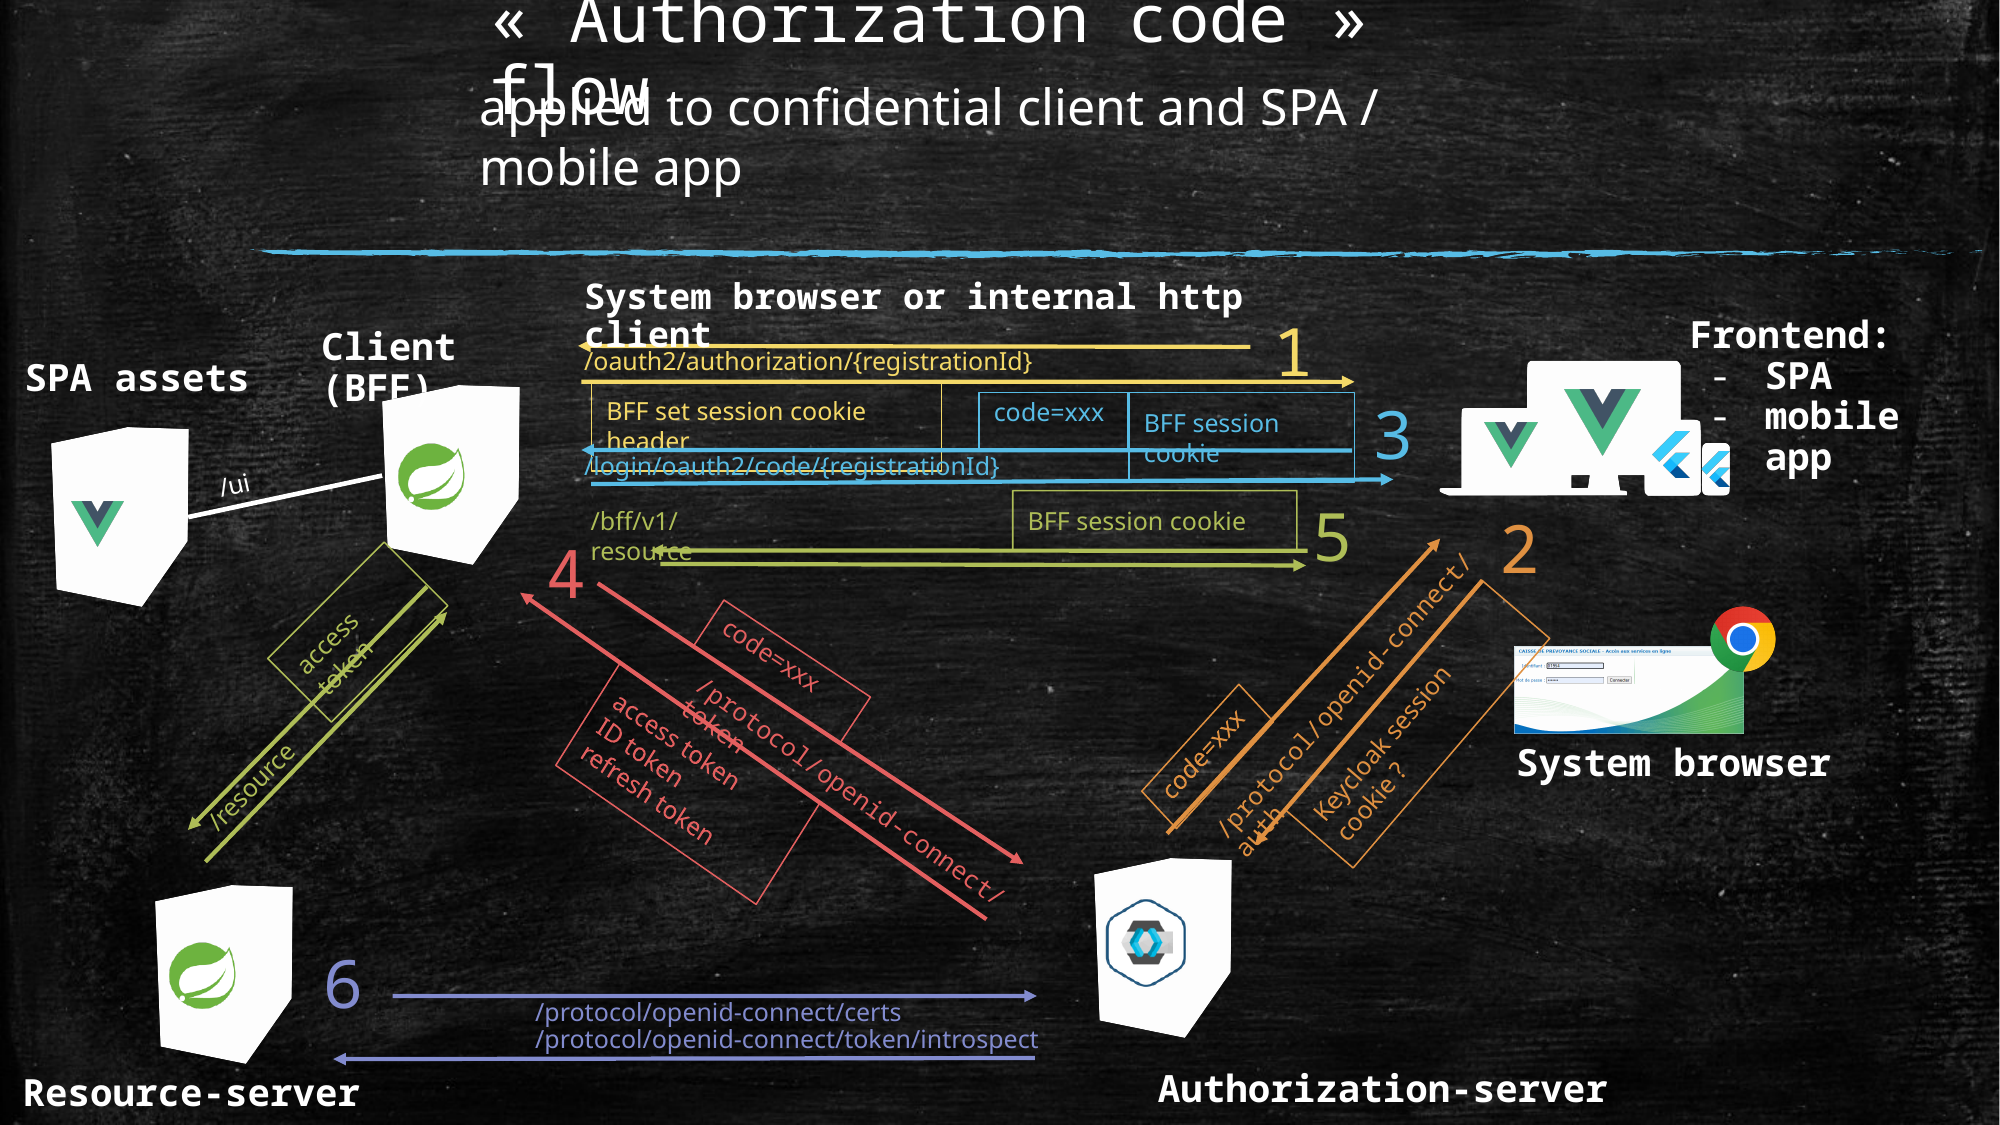

# « Authorization code » flow
applied to confidential client and SPA / mobile app
System browser or internal http client
1
Frontend:
SPA
mobile app
Client (BFF)
/oauth2/authorization/{registrationId}
SPA assets
3
code=xxx
BFF session cookie
BFF set session cookie header
/login/oauth2/code/{registrationId}
/ui
5
BFF session cookie
/bff/v1/resource
2
Keycloak session cookie ?
4
code=xxx
code=xxx
access token
access token
ID token
refresh token
/protocol/openid-connect/auth
/resource
System browser
/protocol/openid-connect/token
6
/protocol/openid-connect/certs
/protocol/openid-connect/token/introspect
Authorization-server
Resource-server